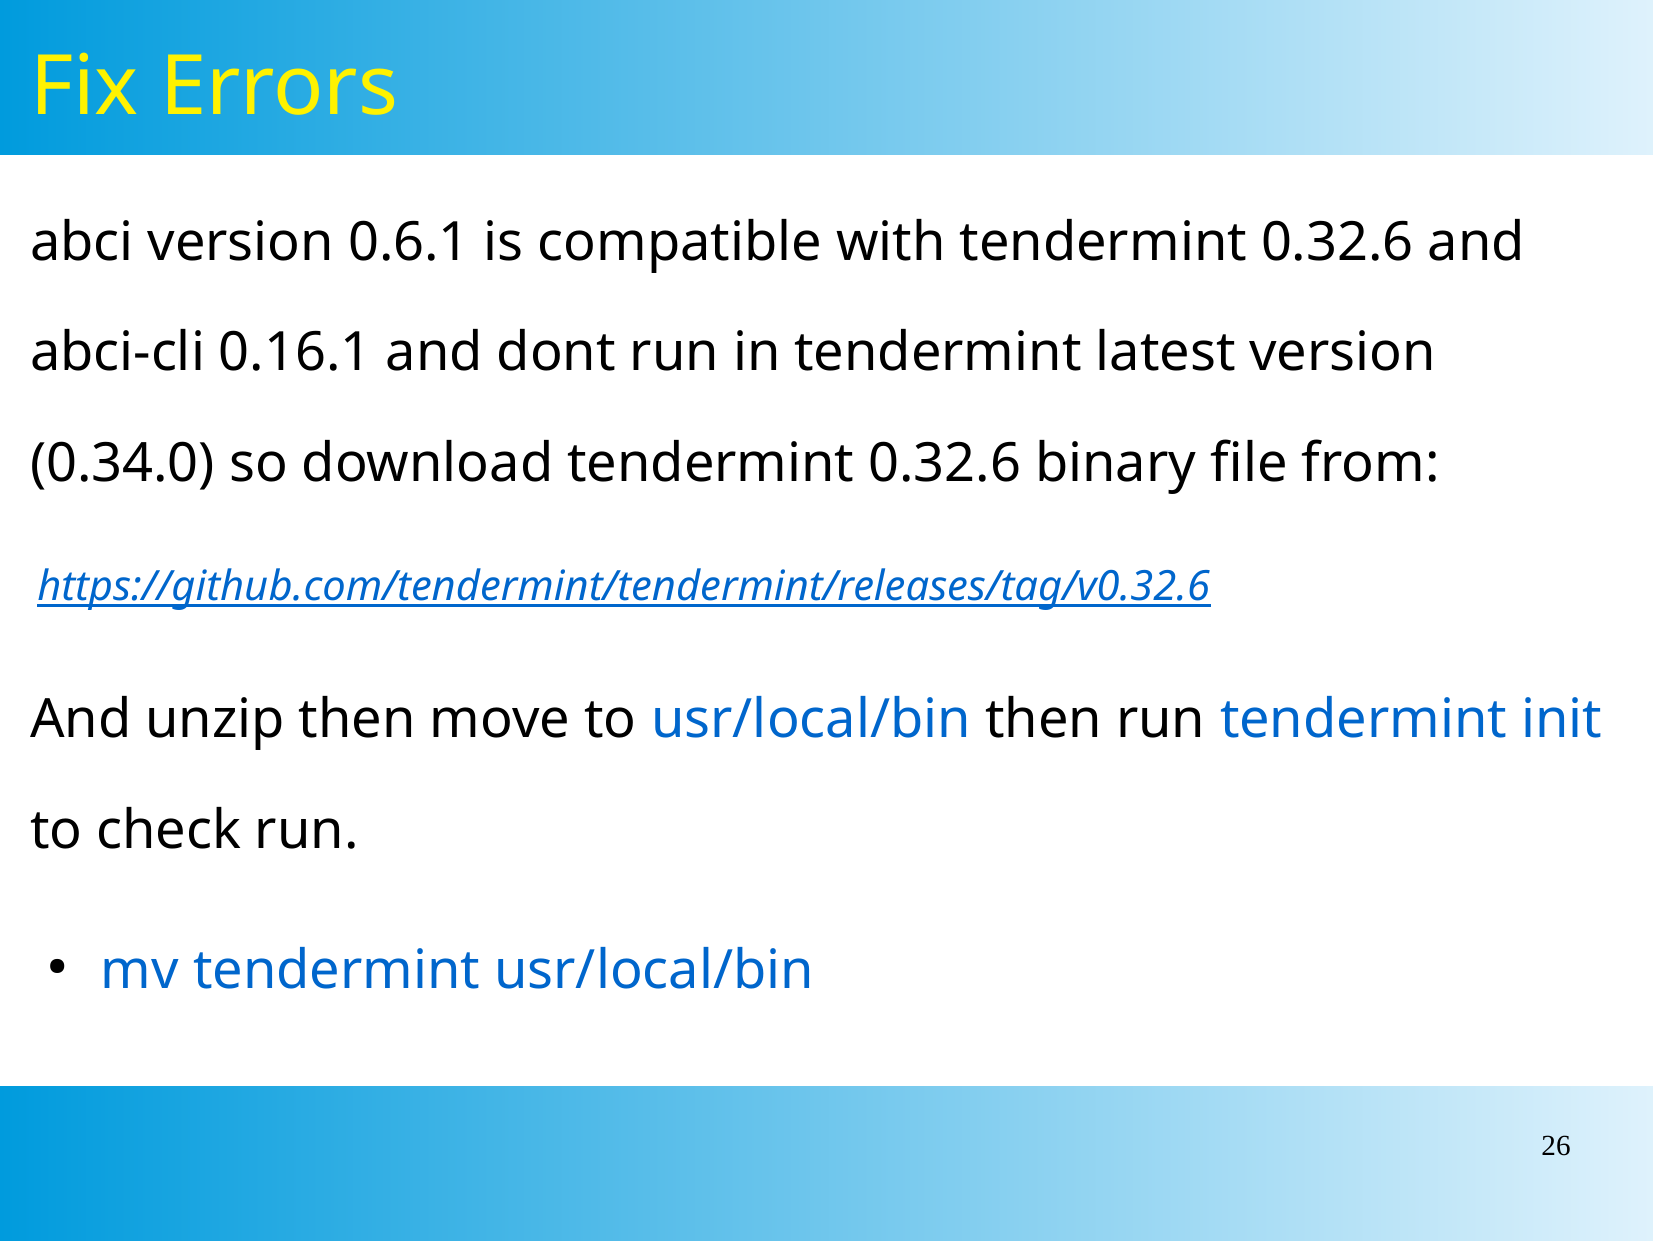

# Fix Errors
abci version 0.6.1 is compatible with tendermint 0.32.6 and abci-cli 0.16.1 and dont run in tendermint latest version (0.34.0) so download tendermint 0.32.6 binary file from:
 https://github.com/tendermint/tendermint/releases/tag/v0.32.6
And unzip then move to usr/local/bin then run tendermint init to check run.
mv tendermint usr/local/bin
26